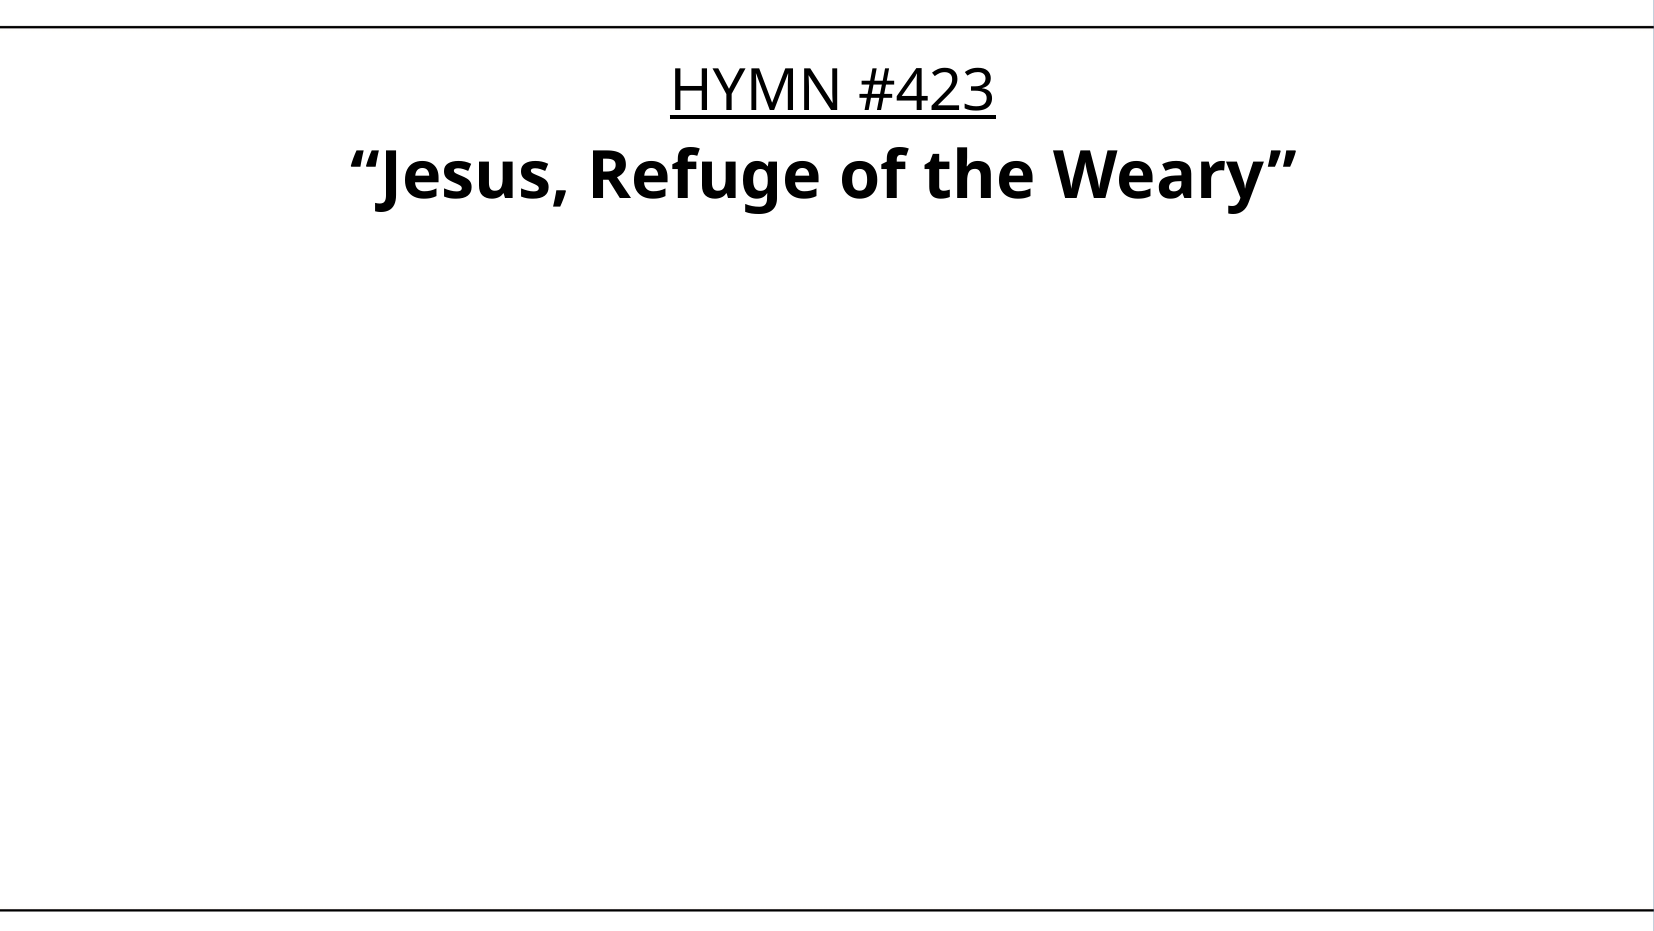

HYMN #423
“Jesus, Refuge of the Weary”